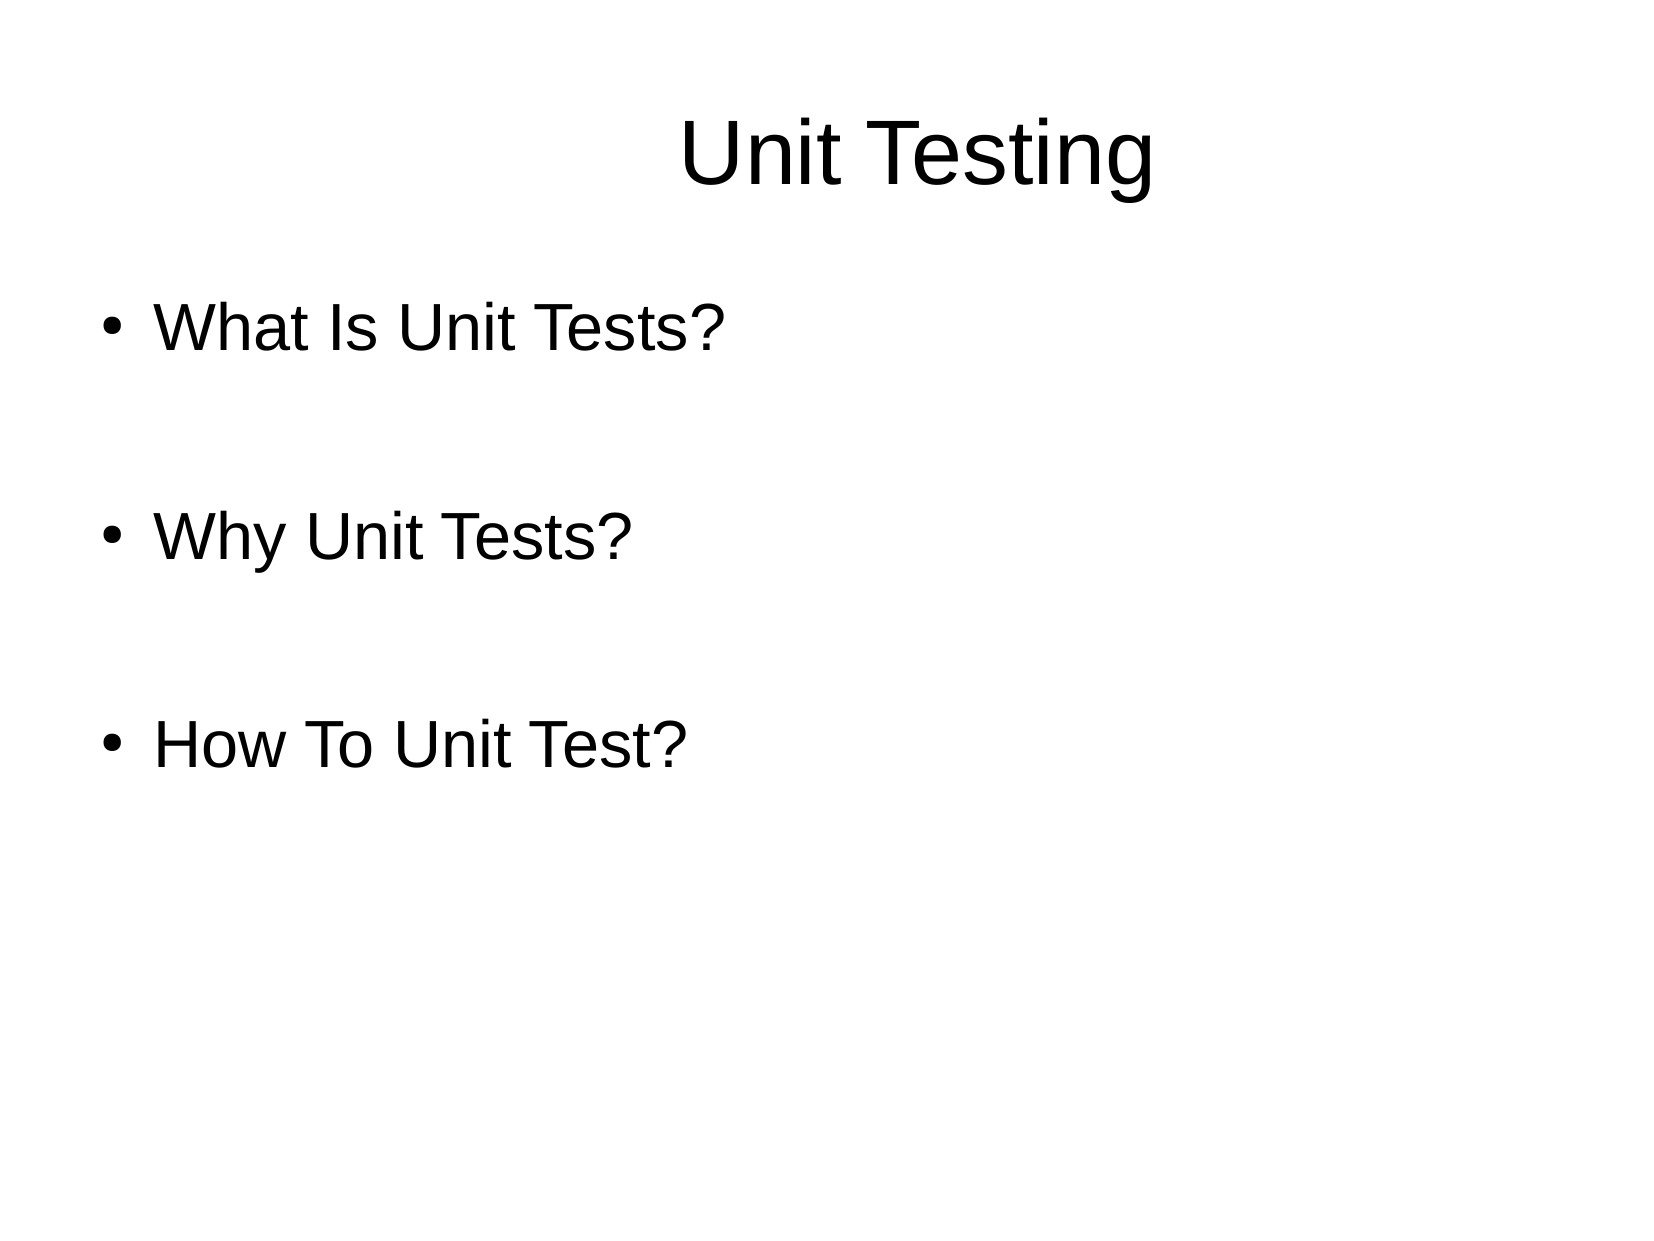

# Unit Testing
What Is Unit Tests?
Why Unit Tests?
How To Unit Test?